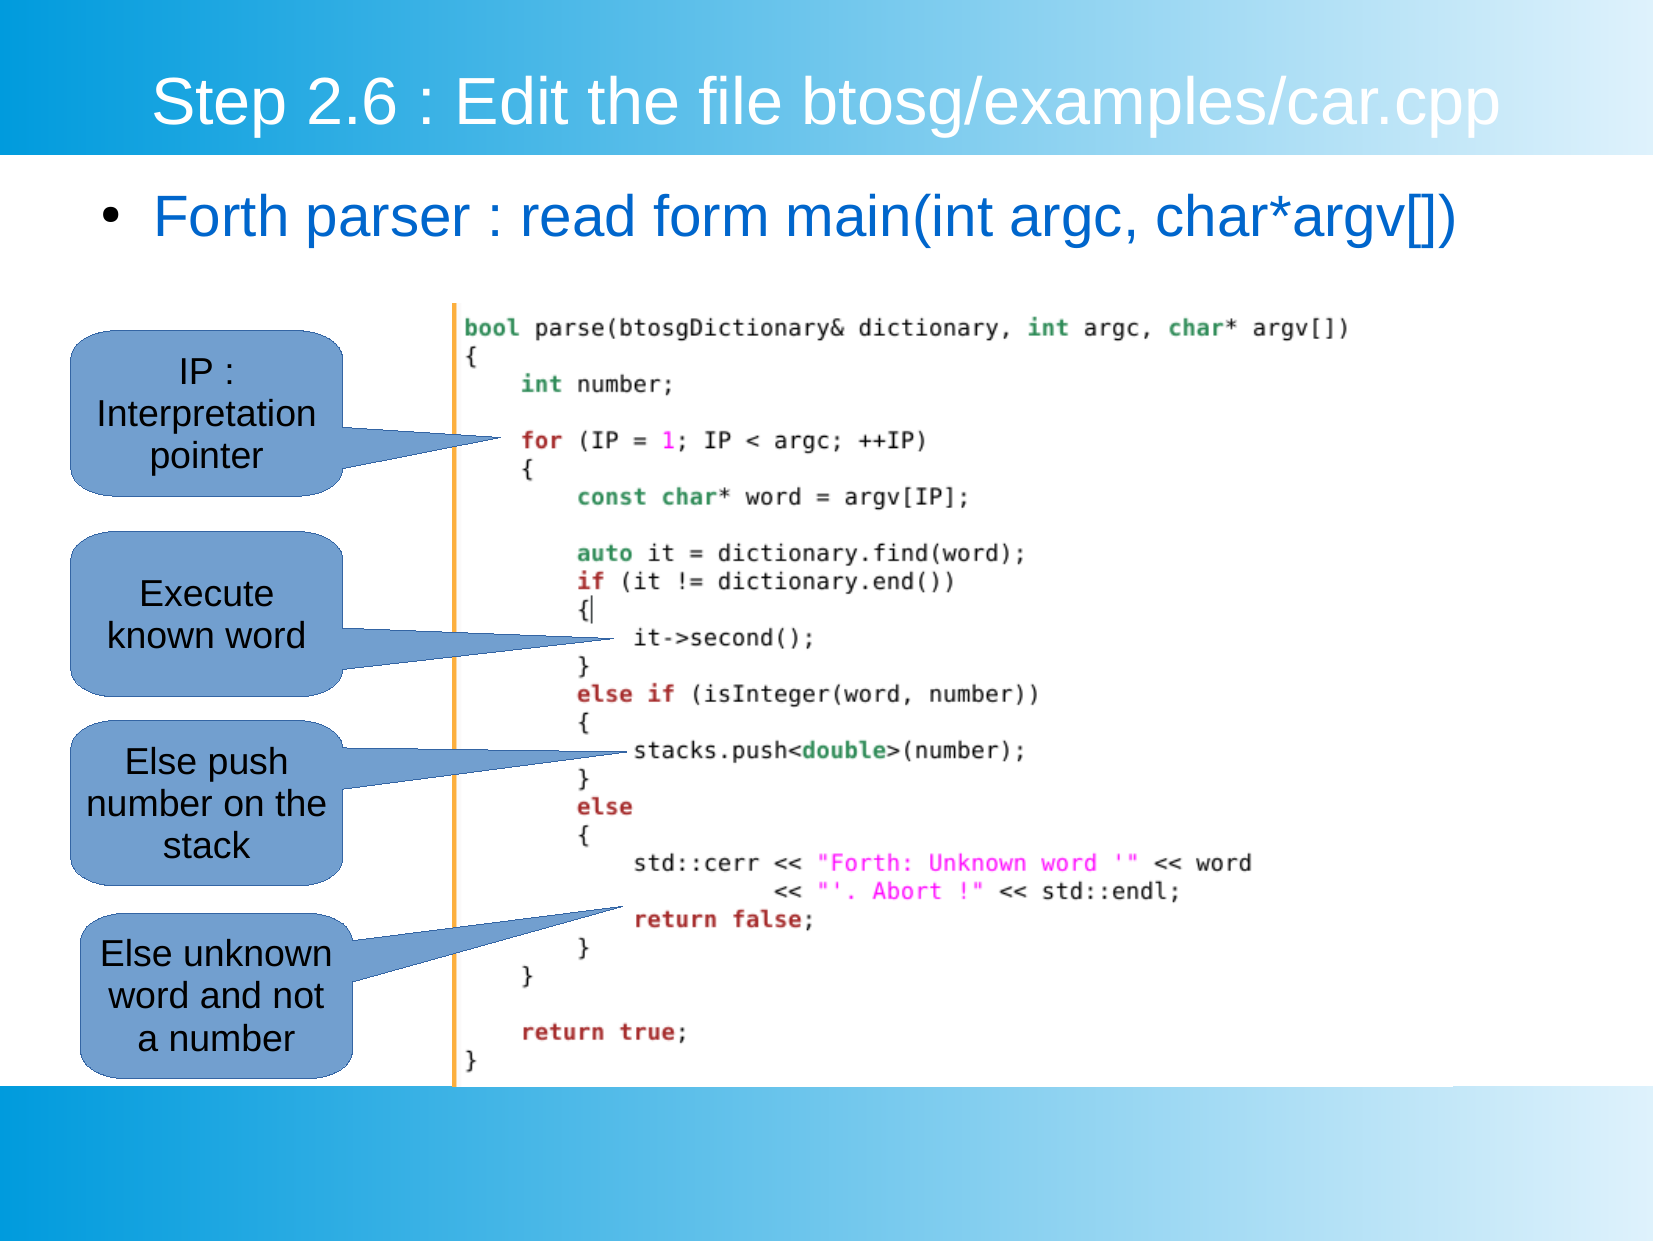

# Step 2.6 : Edit the file btosg/examples/car.cpp
Forth parser : read form main(int argc, char*argv[])
IP :
Interpretation
pointer
Execute
known word
Else push
number on the
stack
Else unknown
word and not
a number